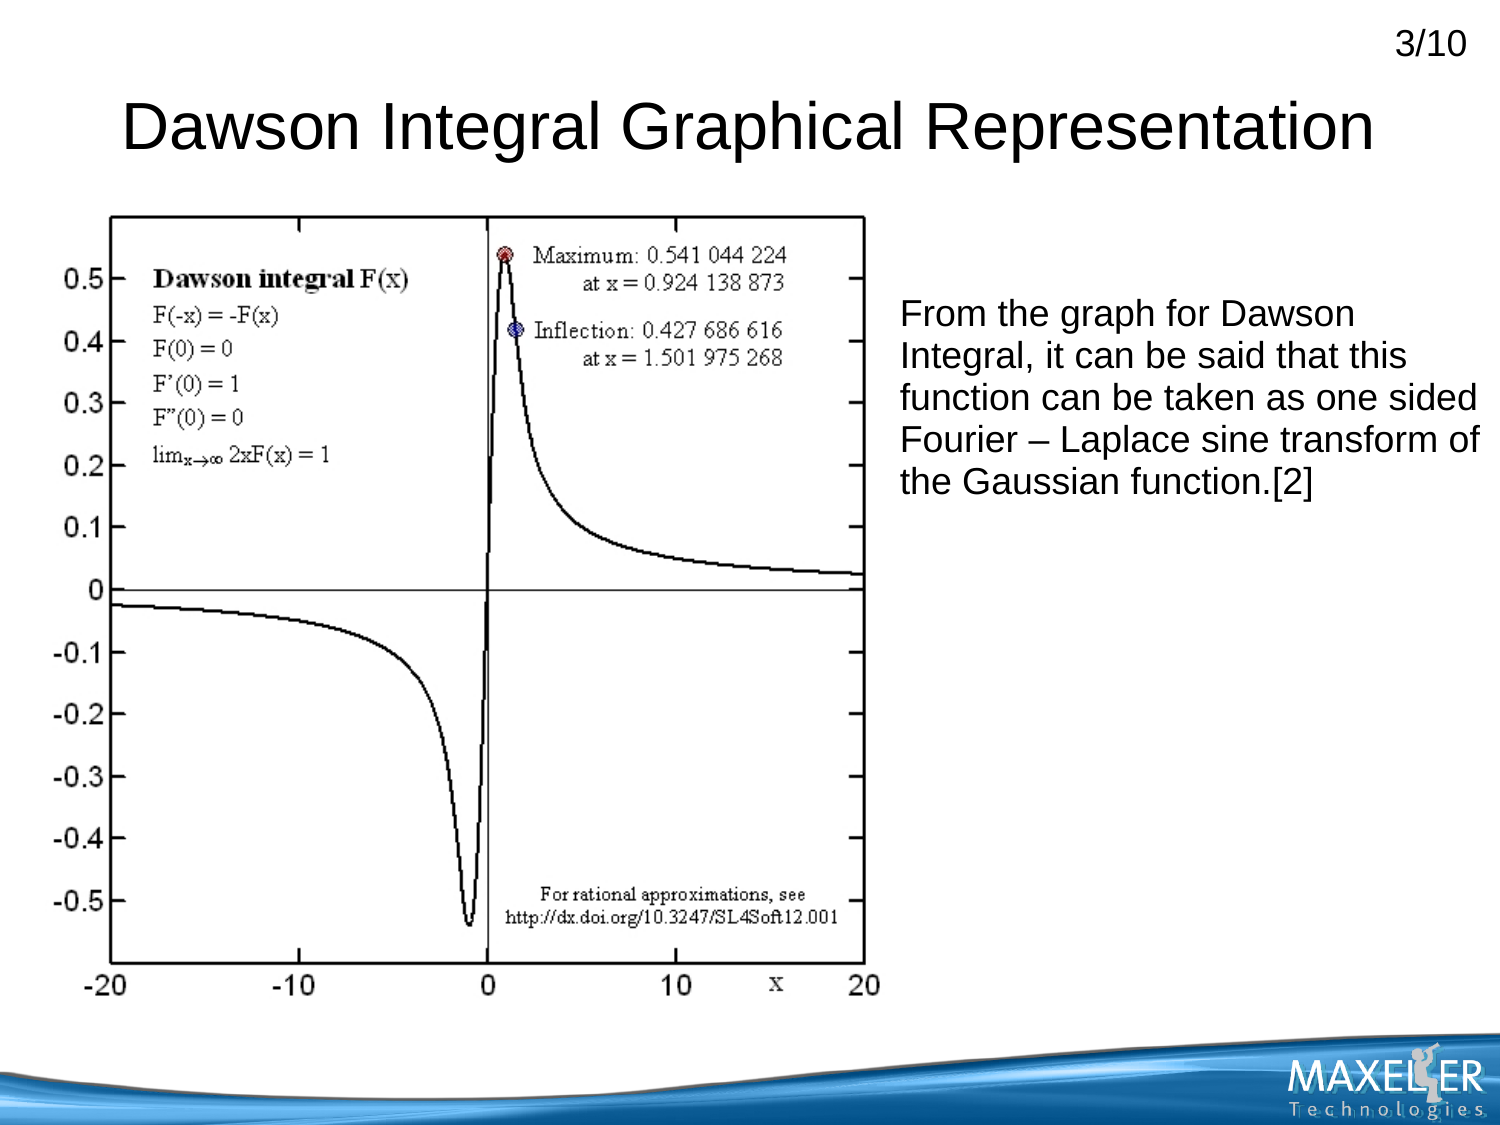

3/10
# Dawson Integral Graphical Representation
From the graph for Dawson Integral, it can be said that this function can be taken as one sided Fourier – Laplace sine transform of the Gaussian function.[2]